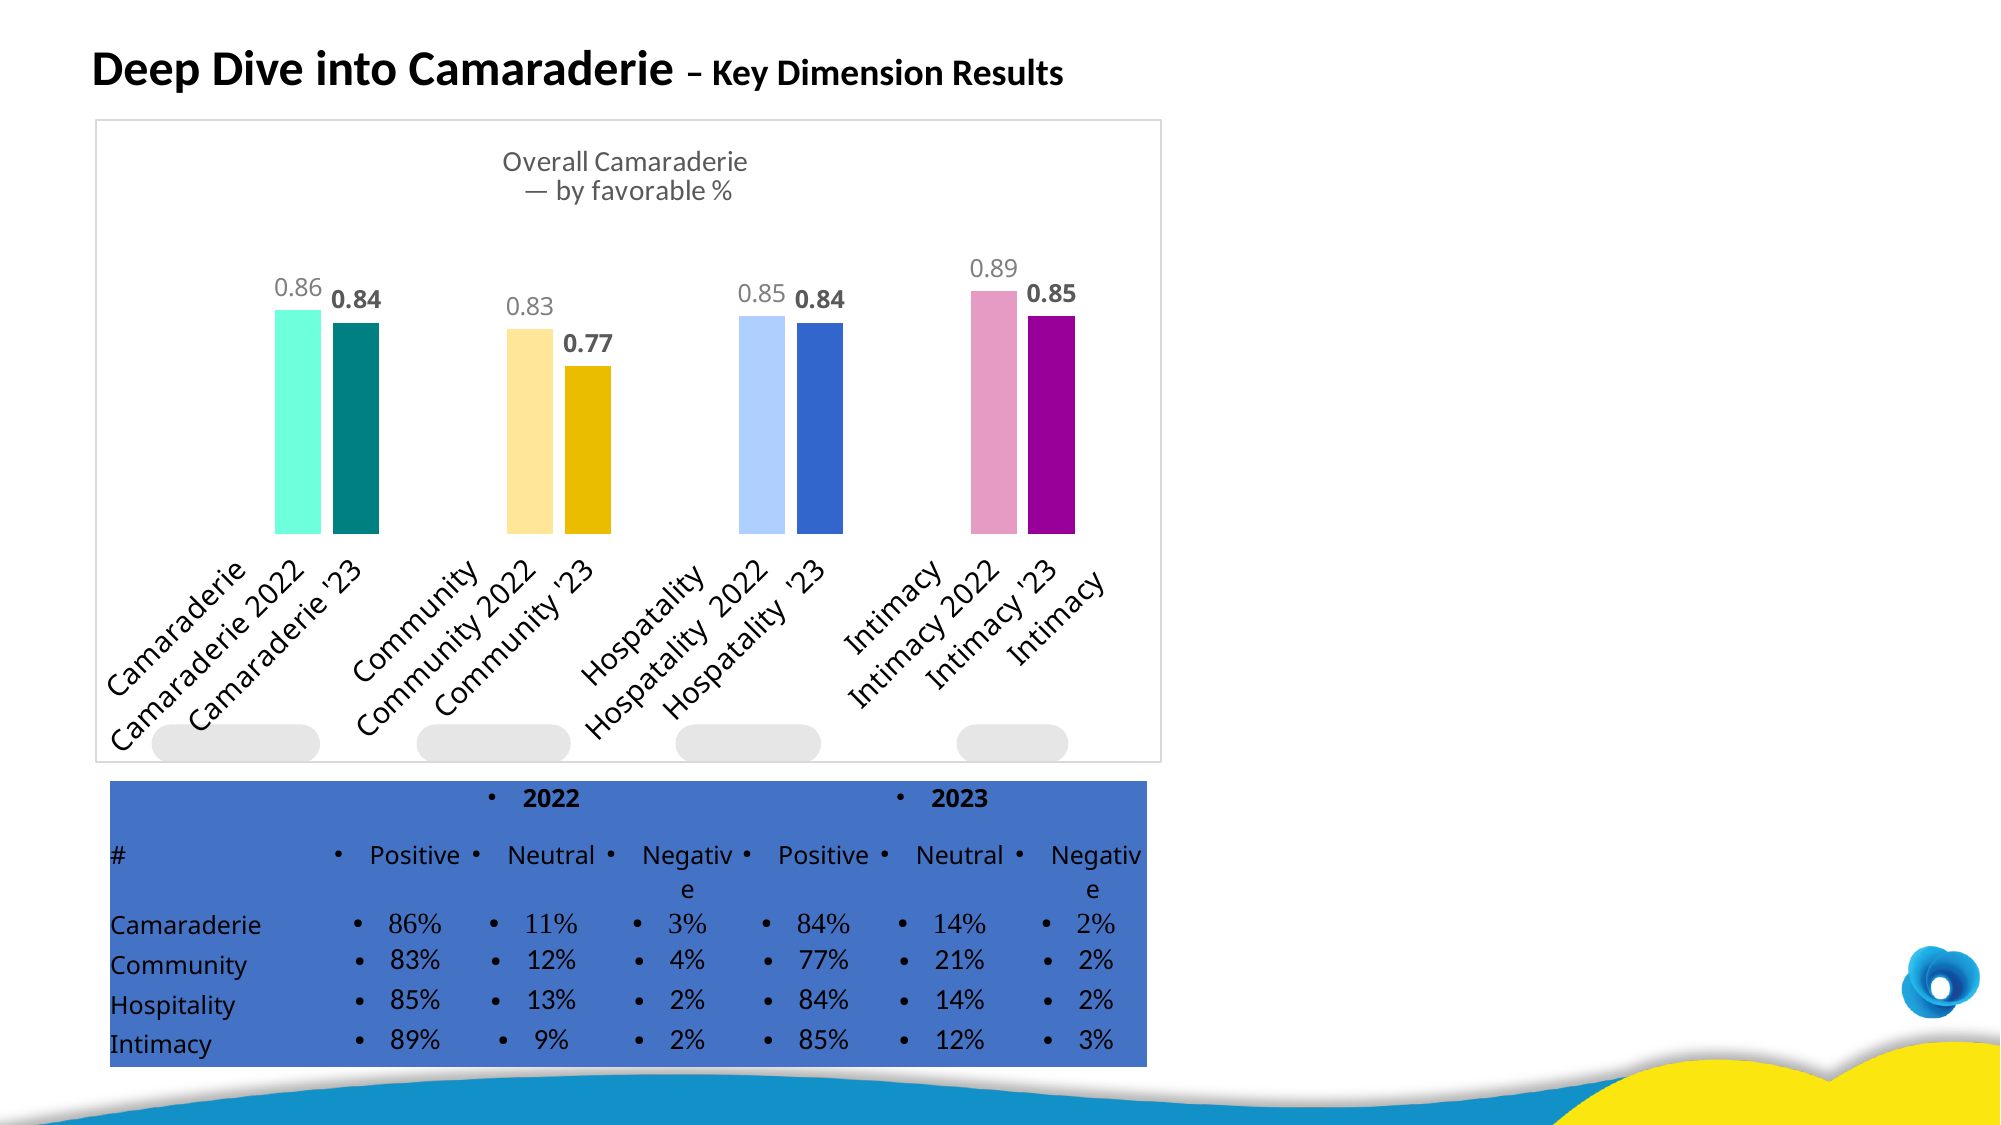

Deep Dive into Camaraderie – Key Dimension Results
### Chart: Overall Camaraderie
— by favorable %
| Category | Overall Camaraderie |
|---|---|
| Camaraderie | None |
| Camaraderie 2022 | 0.86 |
| Camaraderie '23 | 0.84 |
| None | None |
| Community | None |
| Community 2022 | 0.83 |
| Community '23 | 0.77 |
| None | None |
| Hospatality | None |
| Hospatality 2022 | 0.85 |
| Hospatality '23 | 0.84 |
| None | None |
| Intimacy | None |
| Intimacy 2022 | 0.89 |
| Intimacy '23 | 0.85 |
| Intimacy | None |
| | 2022 | | | 2023 | | |
| --- | --- | --- | --- | --- | --- | --- |
| # | Positive | Neutral | Negative | Positive | Neutral | Negative |
| Camaraderie | 86% | 11% | 3% | 84% | 14% | 2% |
| Community | 83% | 12% | 4% | 77% | 21% | 2% |
| Hospitality | 85% | 13% | 2% | 84% | 14% | 2% |
| Intimacy | 89% | 9% | 2% | 85% | 12% | 3% |